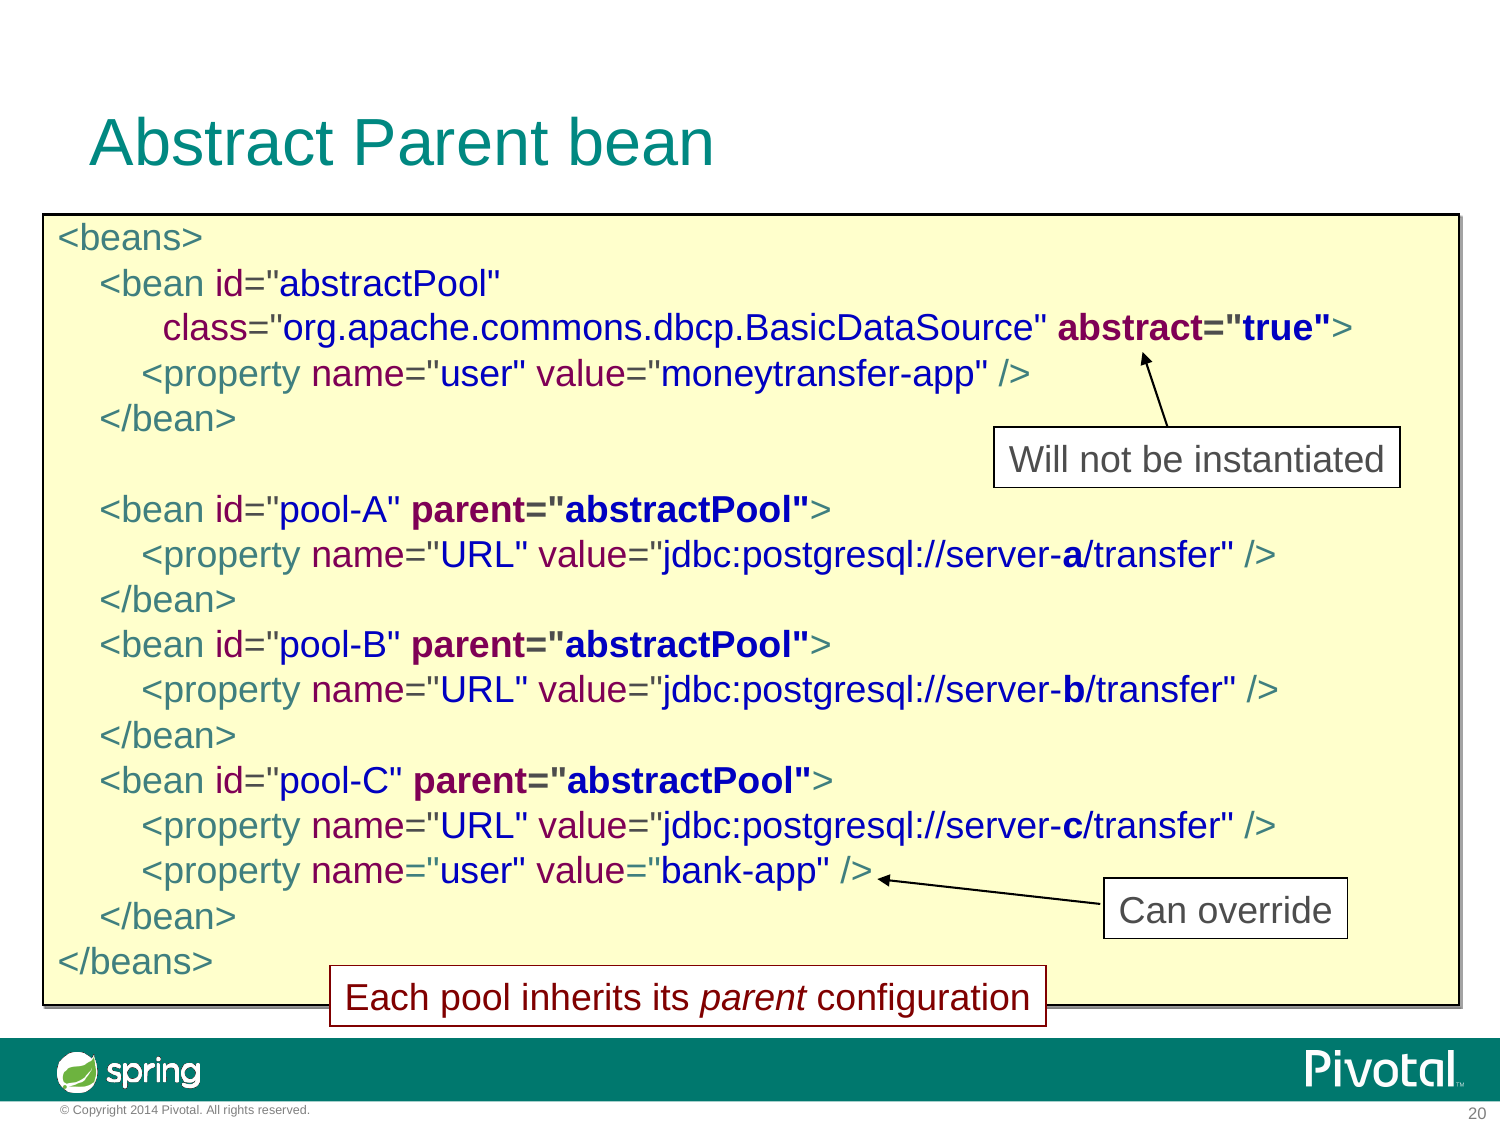

# Abstract Parent bean
<beans>
 <bean id="abstractPool"
 class="org.apache.commons.dbcp.BasicDataSource" abstract="true">
 <property name="user" value="moneytransfer-app" />
 </bean>
 <bean id="pool-A" parent="abstractPool">
 <property name="URL" value="jdbc:postgresql://server-a/transfer" />
 </bean>
 <bean id="pool-B" parent="abstractPool">
 <property name="URL" value="jdbc:postgresql://server-b/transfer" />
 </bean>
 <bean id="pool-C" parent="abstractPool">
 <property name="URL" value="jdbc:postgresql://server-c/transfer" />
 <property name="user" value="bank-app" />
 </bean>
</beans>
Will not be instantiated
Can override
Each pool inherits its parent configuration